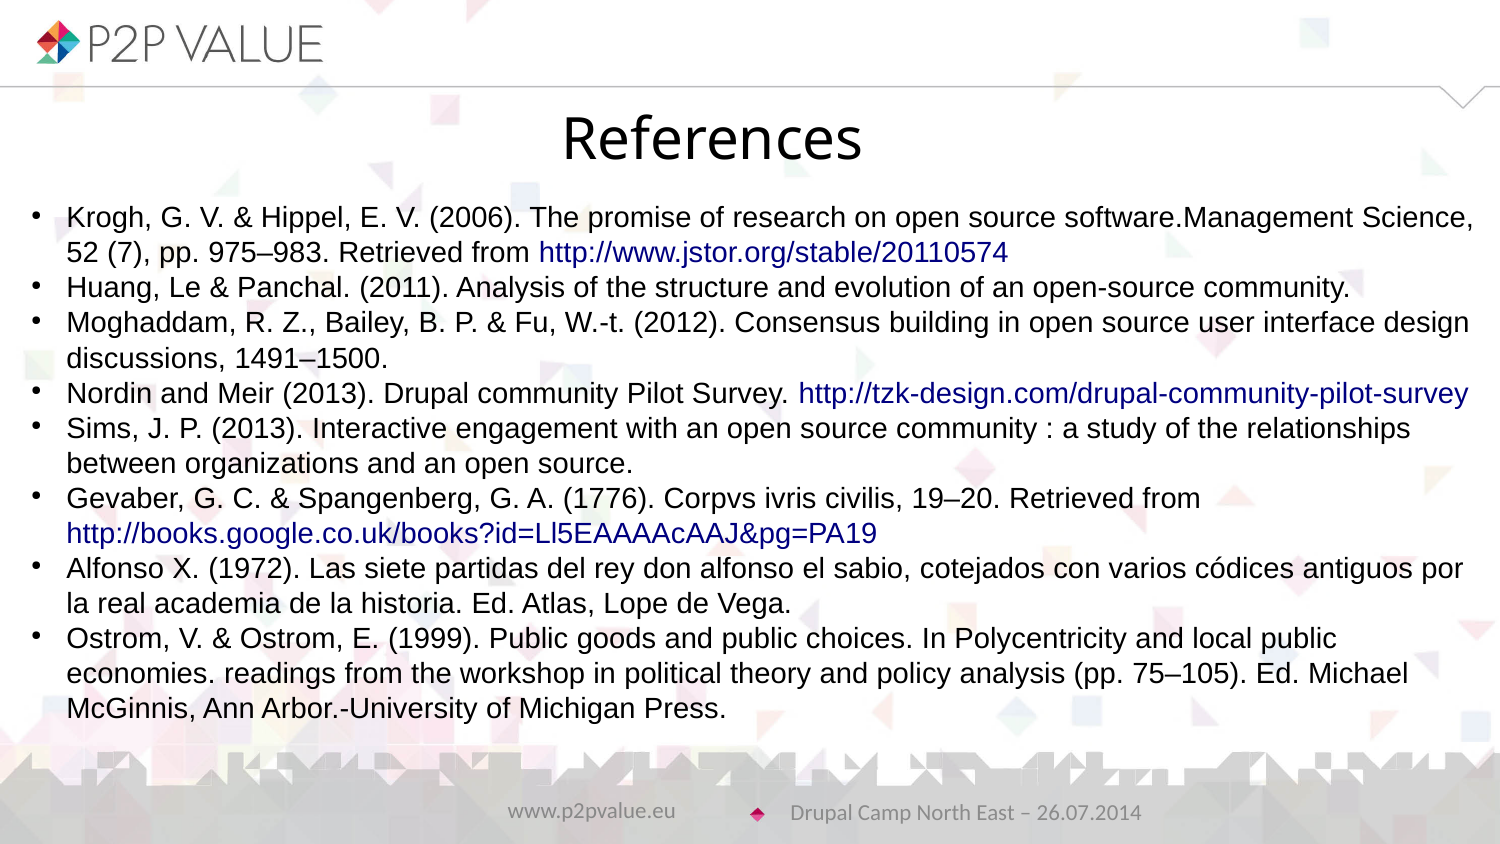

# References
Krogh, G. V. & Hippel, E. V. (2006). The promise of research on open source software.Management Science, 52 (7), pp. 975–983. Retrieved from http://www.jstor.org/stable/20110574
Huang, Le & Panchal. (2011). Analysis of the structure and evolution of an open-source community.
Moghaddam, R. Z., Bailey, B. P. & Fu, W.-t. (2012). Consensus building in open source user interface design discussions, 1491–1500.
Nordin and Meir (2013). Drupal community Pilot Survey. http://tzk-design.com/drupal-community-pilot-survey
Sims, J. P. (2013). Interactive engagement with an open source community : a study of the relationships between organizations and an open source.
Gevaber, G. C. & Spangenberg, G. A. (1776). Corpvs ivris civilis, 19–20. Retrieved from http://books.google.co.uk/books?id=Ll5EAAAAcAAJ&pg=PA19
Alfonso X. (1972). Las siete partidas del rey don alfonso el sabio, cotejados con varios códices antiguos por la real academia de la historia. Ed. Atlas, Lope de Vega.
Ostrom, V. & Ostrom, E. (1999). Public goods and public choices. In Polycentricity and local public economies. readings from the workshop in political theory and policy analysis (pp. 75–105). Ed. Michael McGinnis, Ann Arbor.-University of Michigan Press.
Drupal Camp North East – 26.07.2014
www.p2pvalue.eu